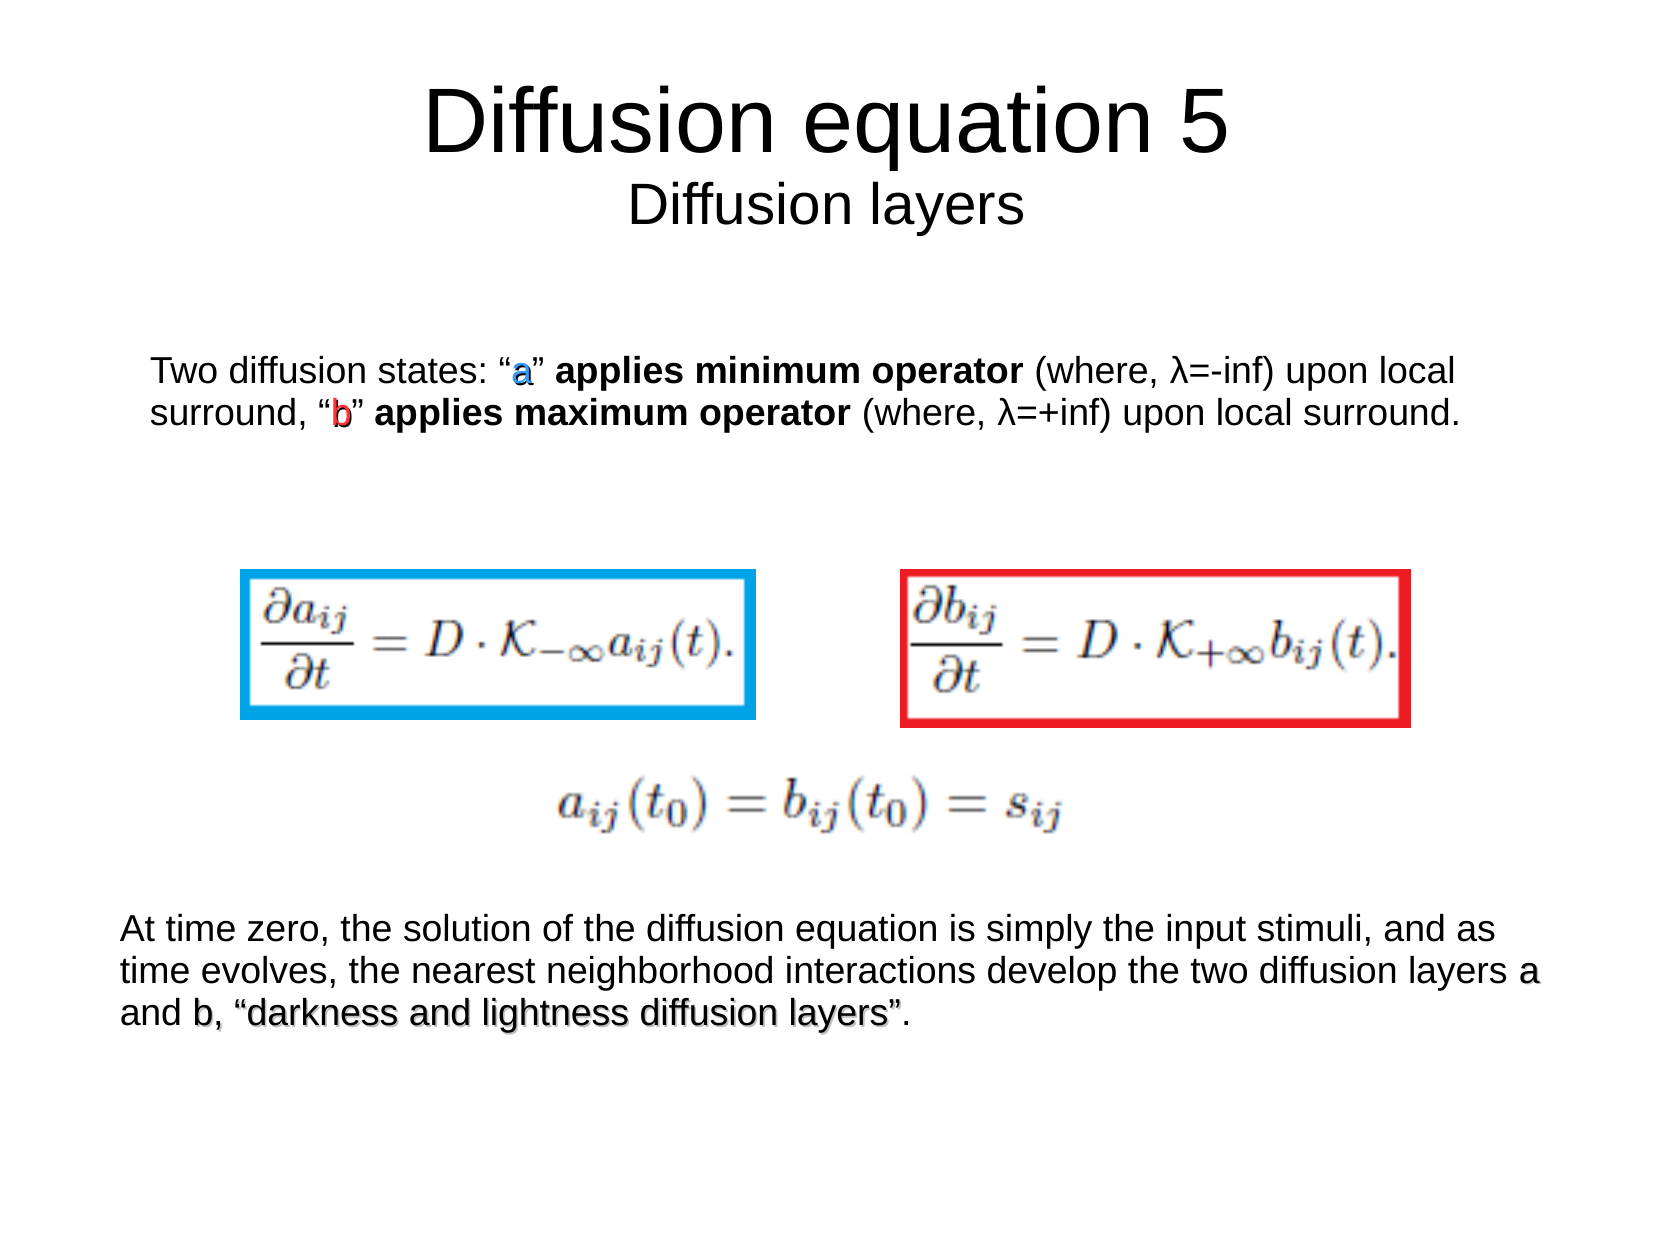

# Diffusion equation 5 Diffusion layers
Two diffusion states: “a” applies minimum operator (where, λ=-inf) upon local surround, “b” applies maximum operator (where, λ=+inf) upon local surround.
At time zero, the solution of the diffusion equation is simply the input stimuli, and as time evolves, the nearest neighborhood interactions develop the two diffusion layers a and b, “darkness and lightness diffusion layers”.